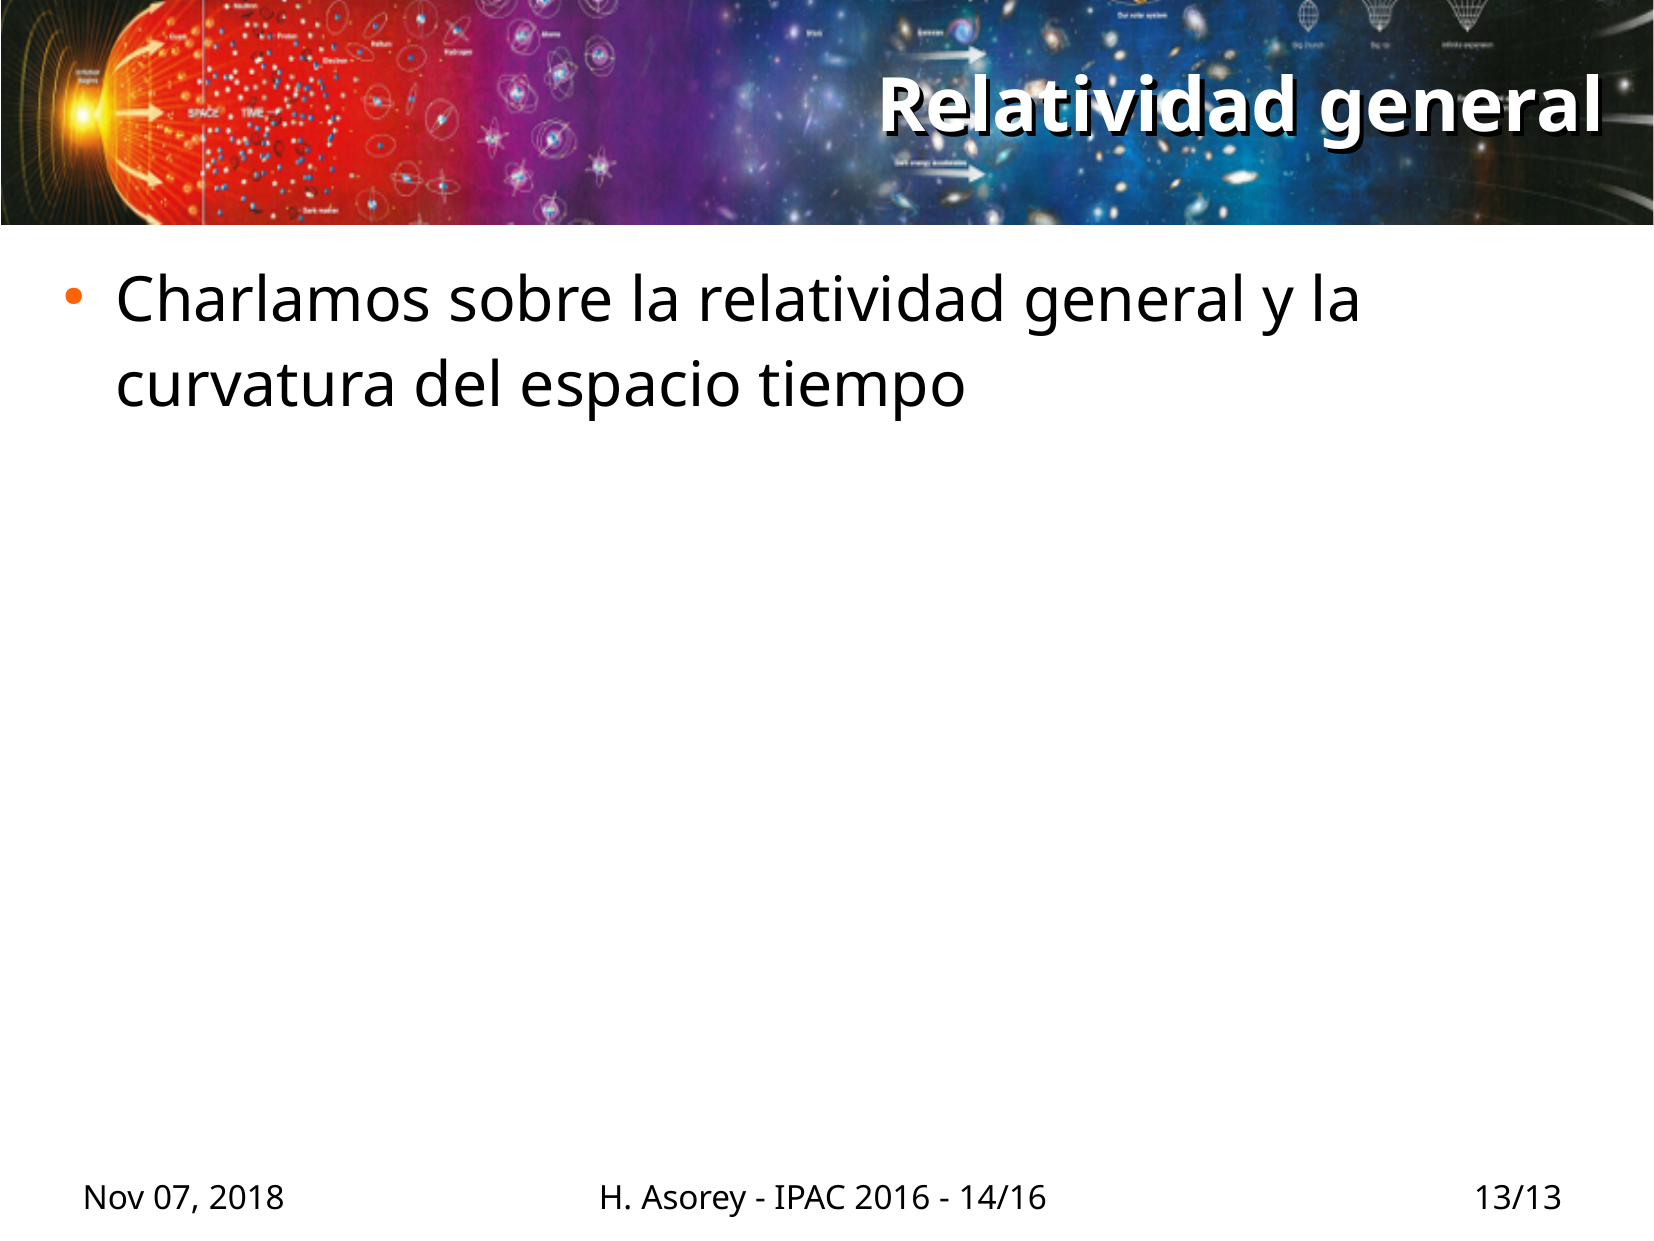

# Relatividad general
Charlamos sobre la relatividad general y la curvatura del espacio tiempo
Nov 07, 2018
H. Asorey - IPAC 2016 - 14/16
13